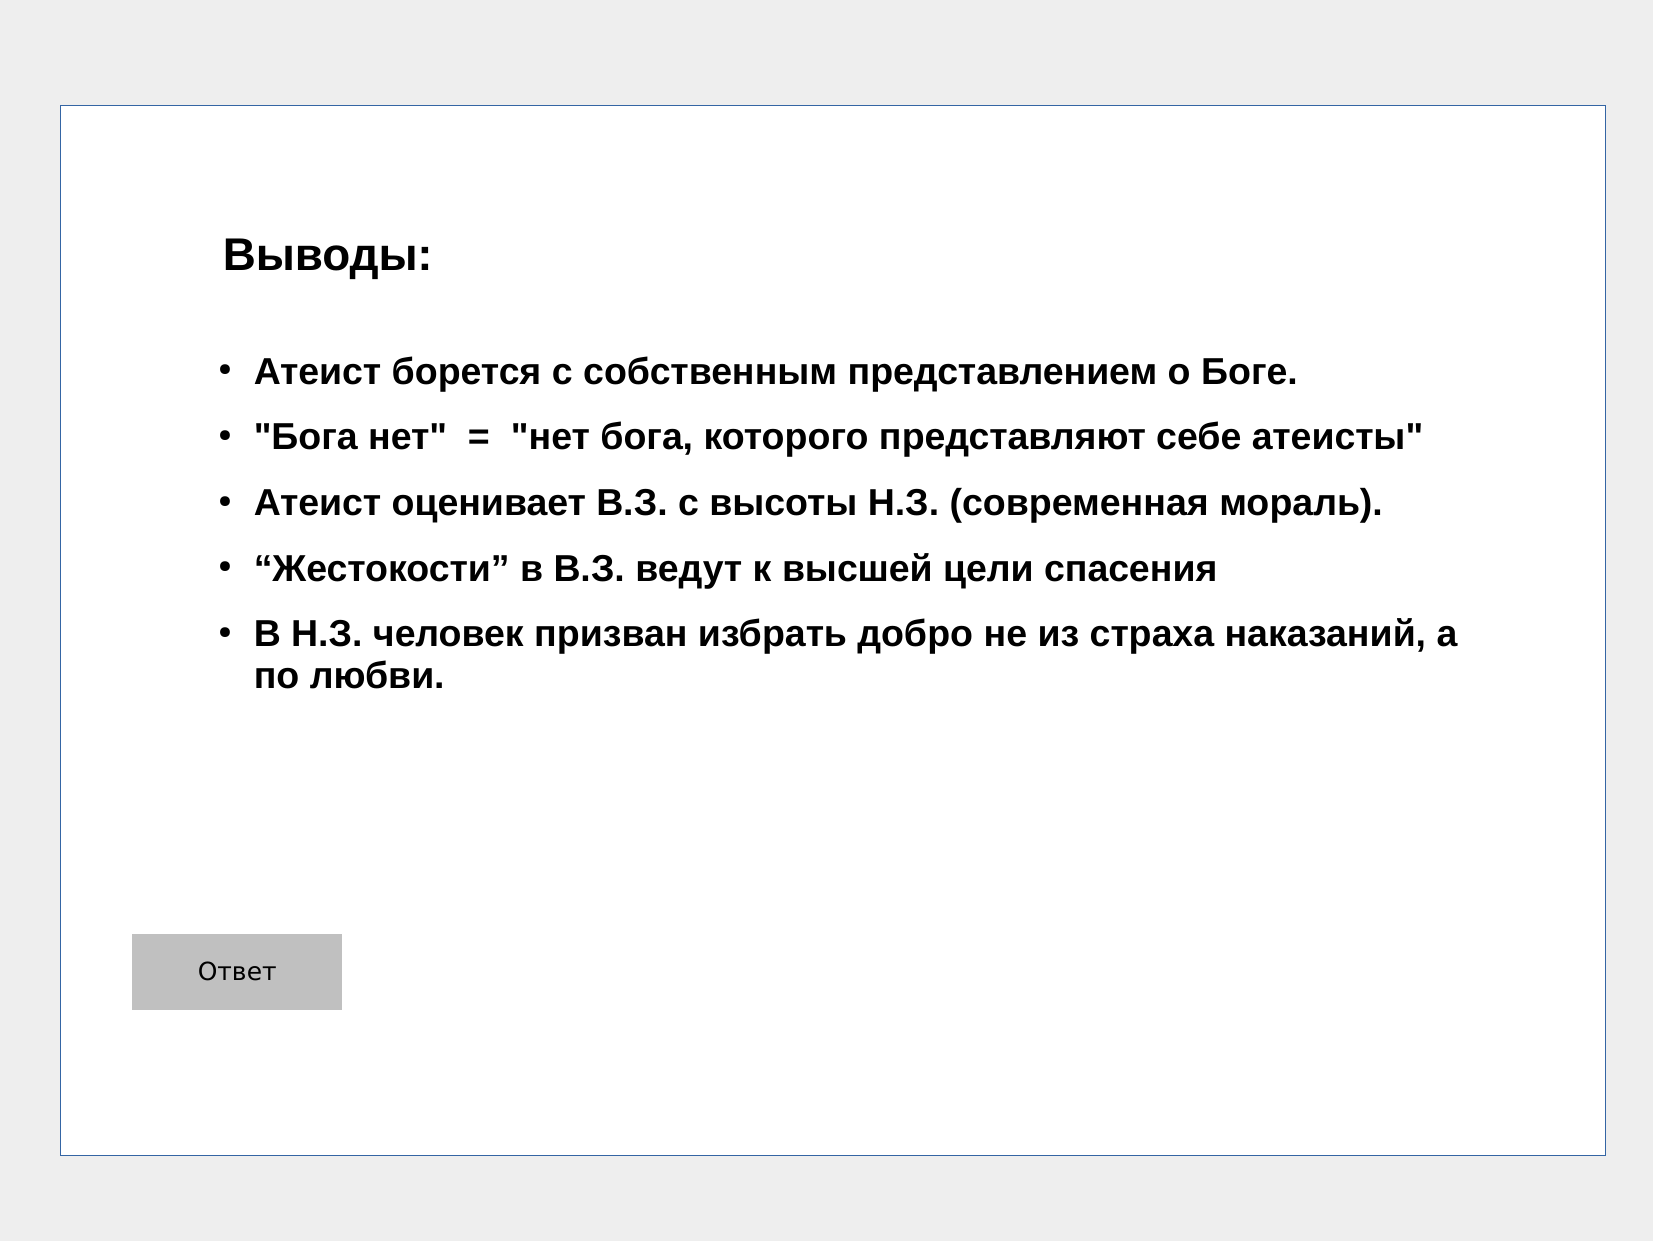

Выводы:
Атеист борется с собственным представлением о Боге.
"Бога нет" = "нет бога, которого представляют себе атеисты"
Атеист оценивает В.З. с высоты Н.З. (современная мораль).
“Жестокости” в В.З. ведут к высшей цели спасения
В Н.З. человек призван избрать добро не из страха наказаний, а по любви.